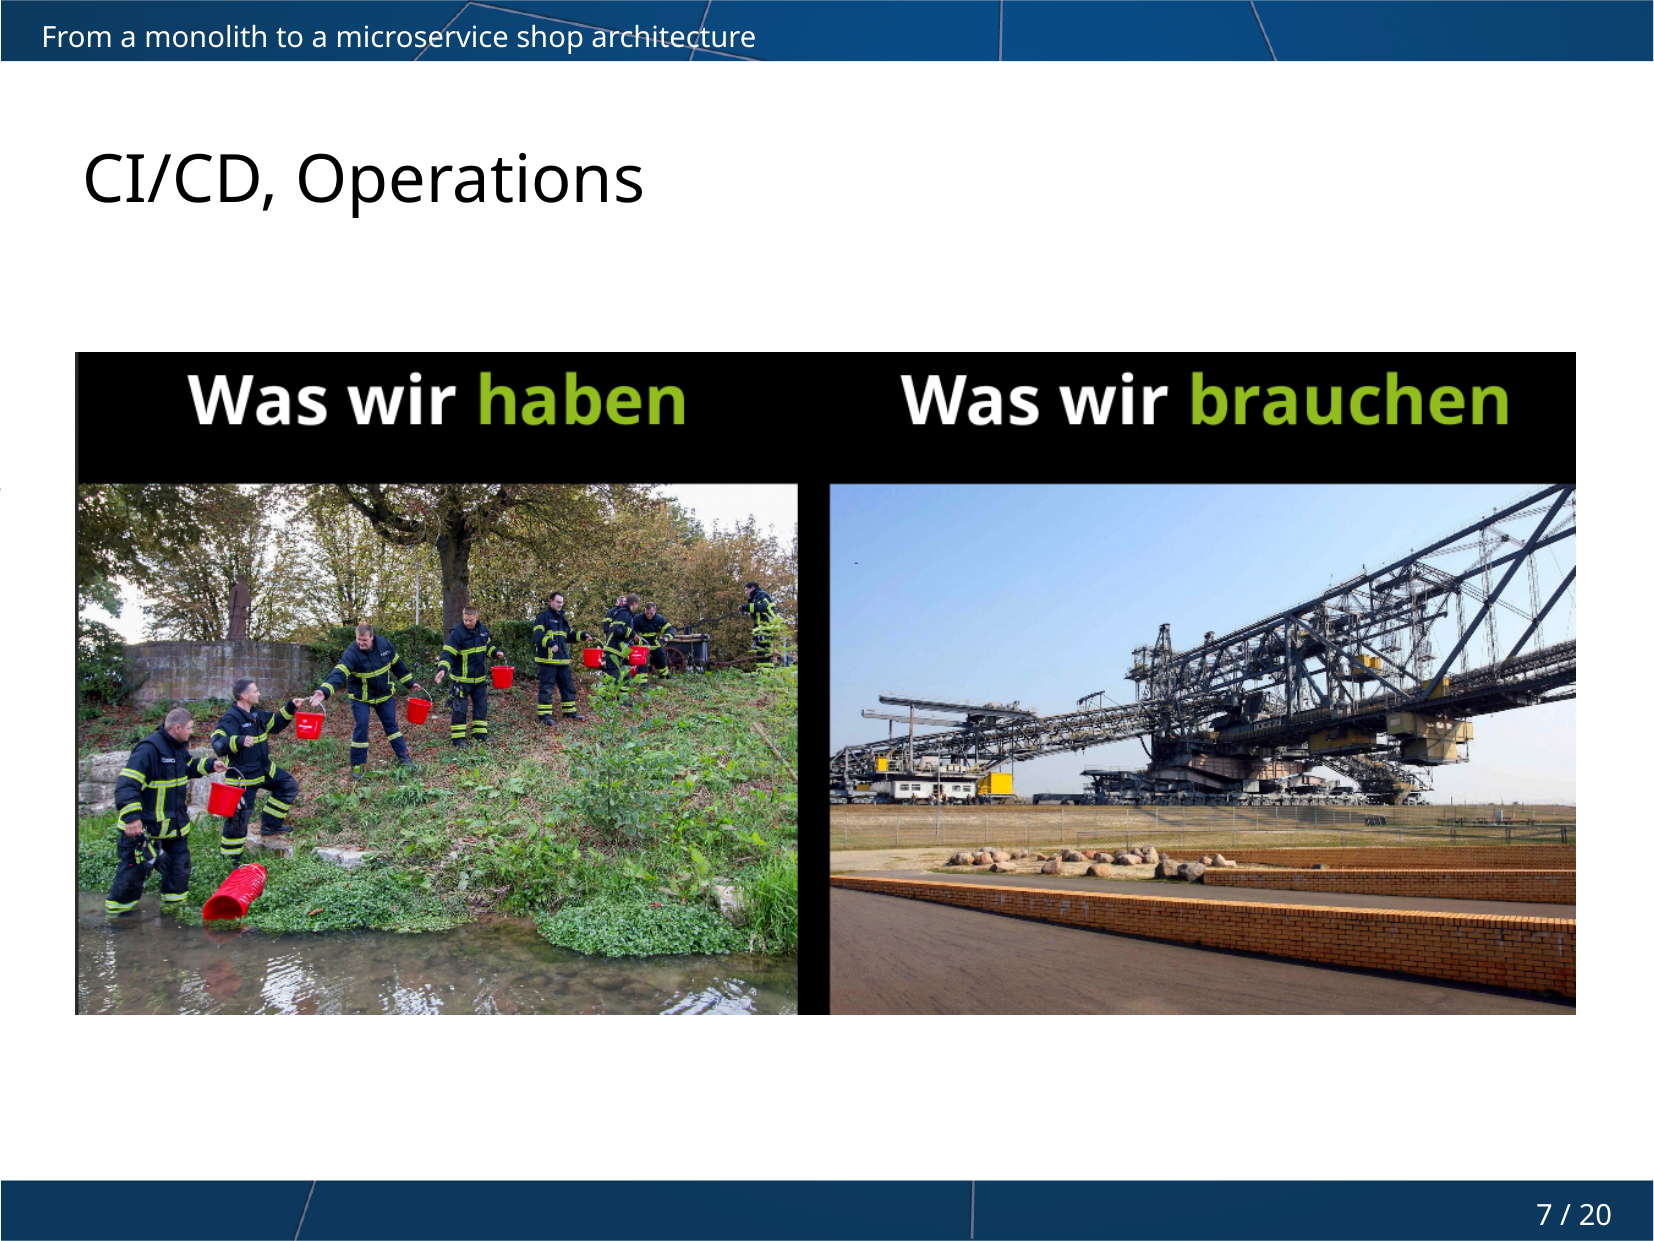

From a monolith to a microservice shop architecture
# CI/CD, Operations
7